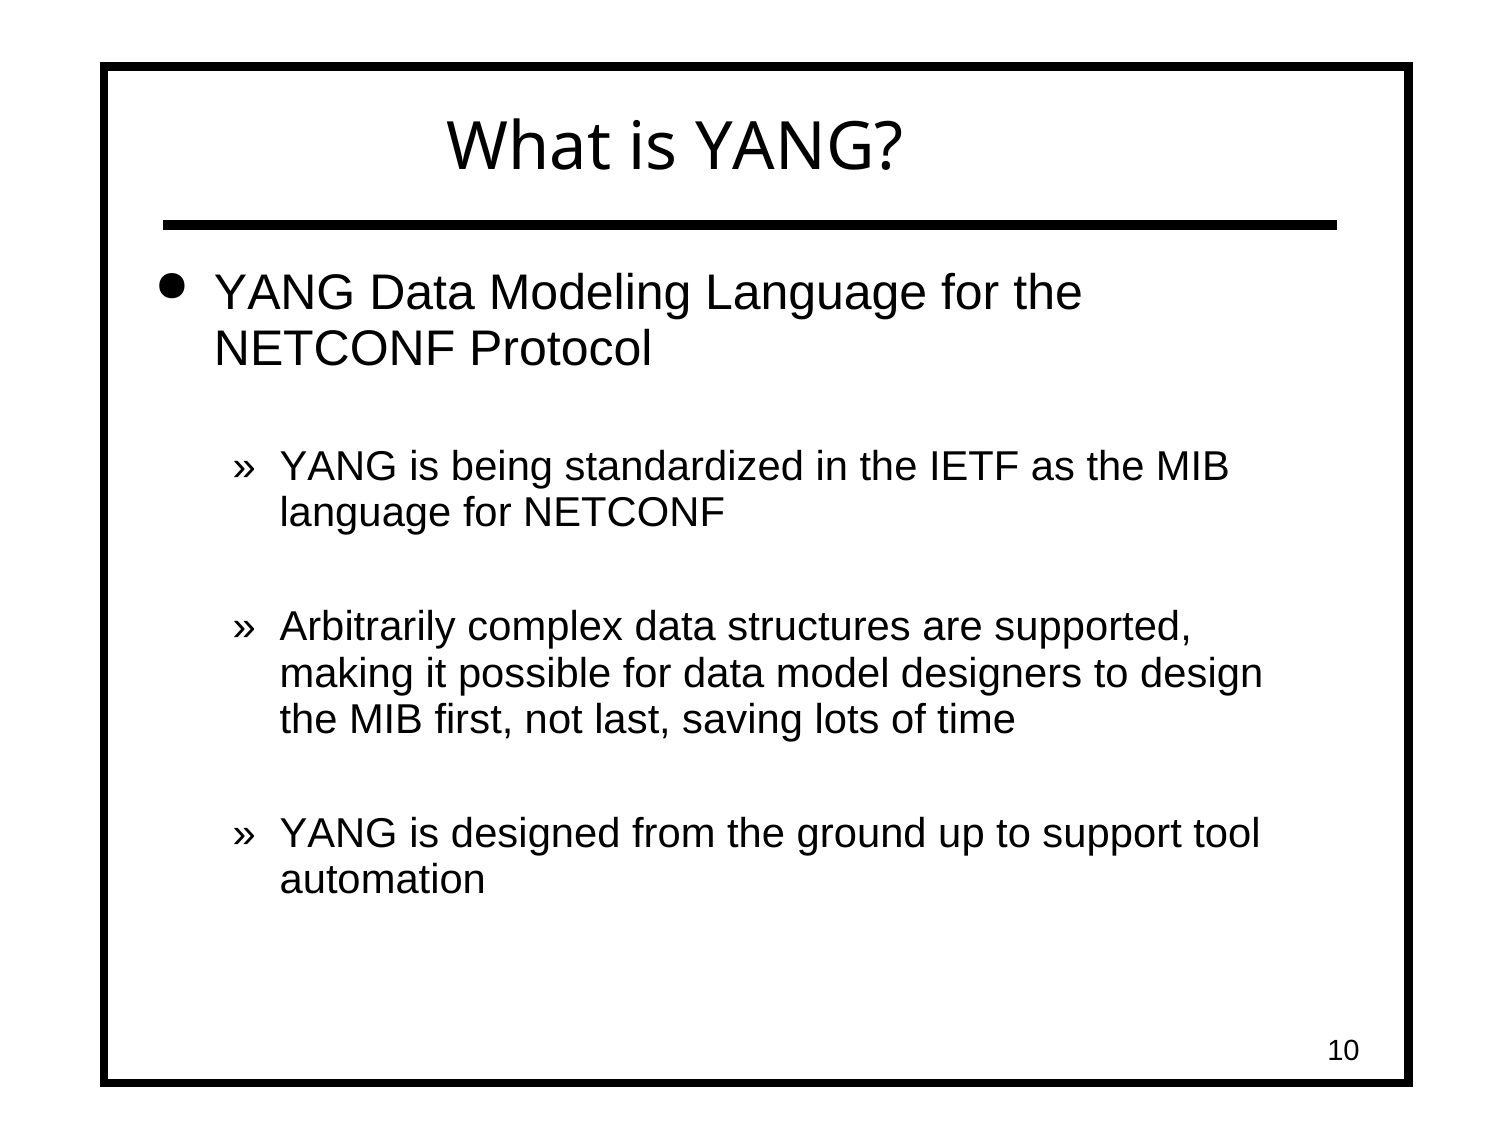

# What is YANG?
YANG Data Modeling Language for the NETCONF Protocol
YANG is being standardized in the IETF as the MIB language for NETCONF
Arbitrarily complex data structures are supported, making it possible for data model designers to design the MIB first, not last, saving lots of time
YANG is designed from the ground up to support tool automation
10